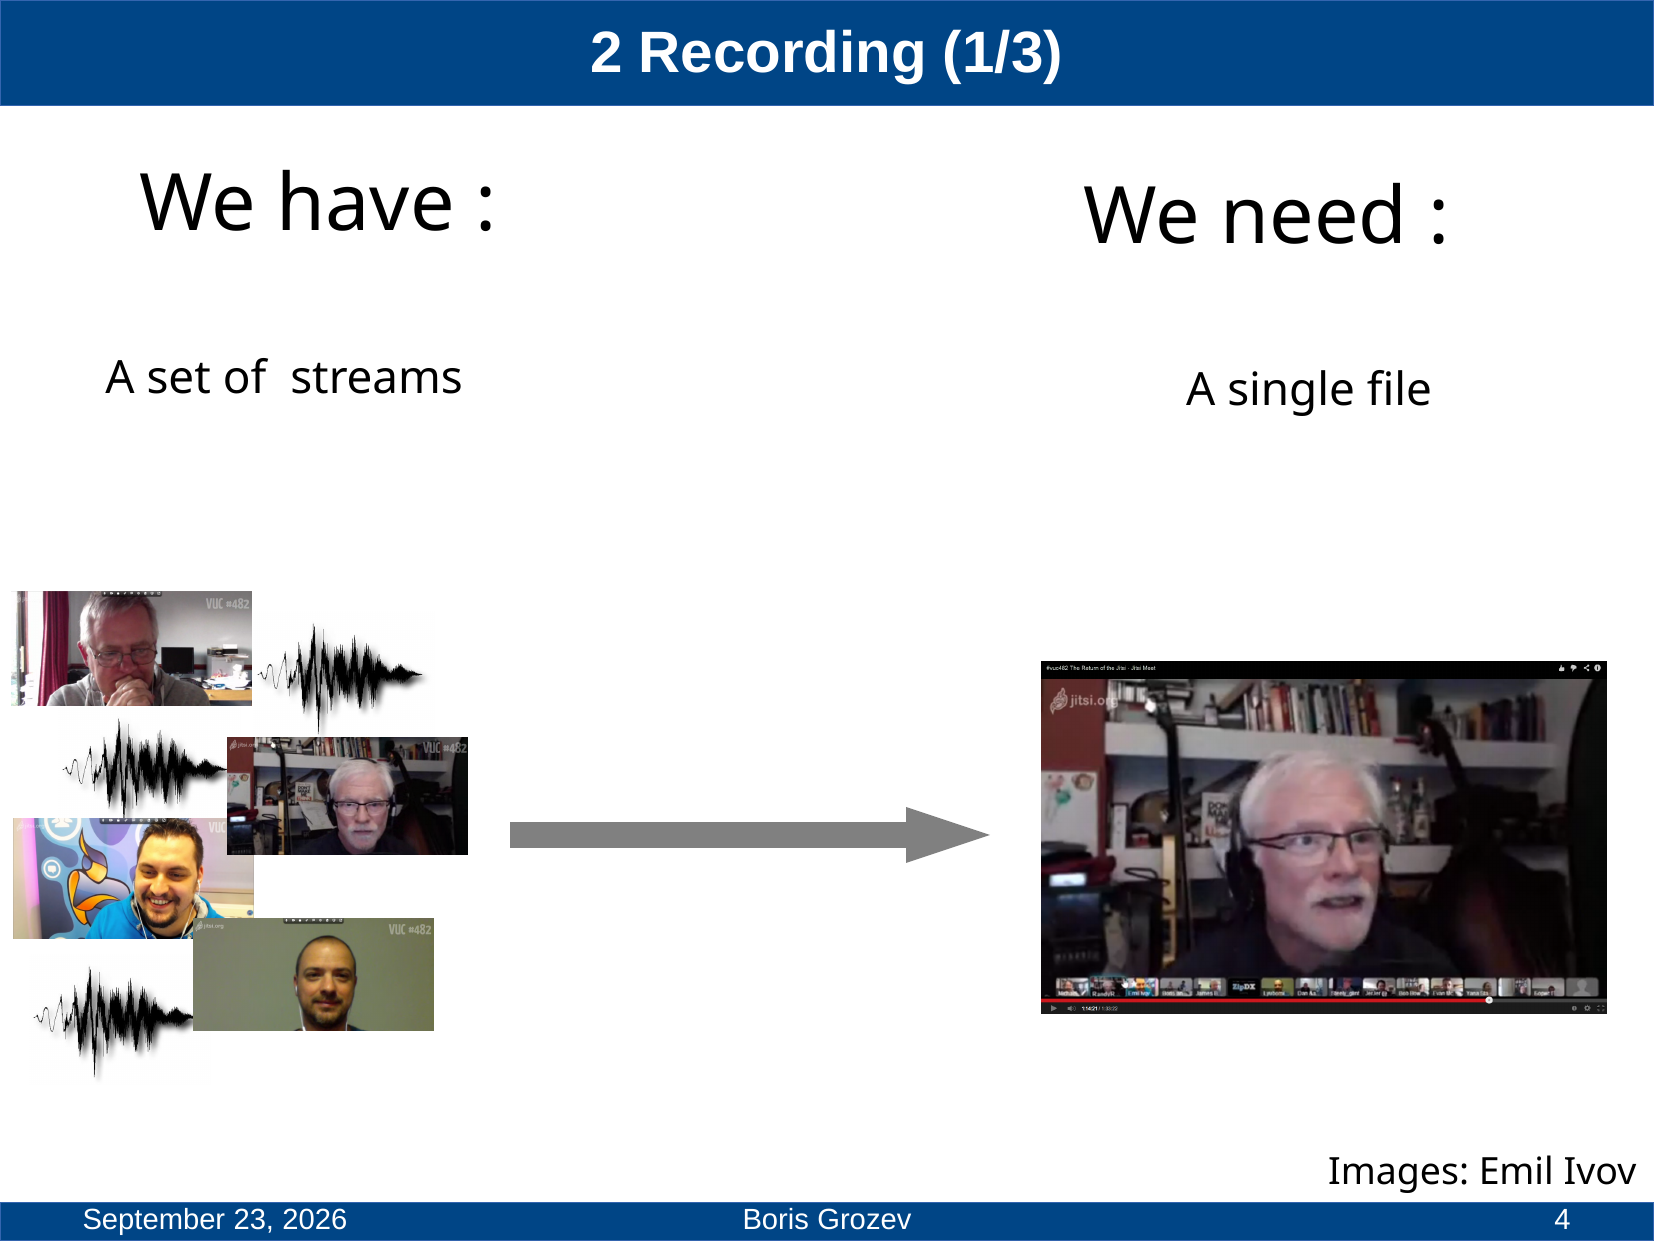

# 2 Recording (1/3)
We have :
We need :
A set of streams
A single file
Images: Emil Ivov
Boris Grozev
4